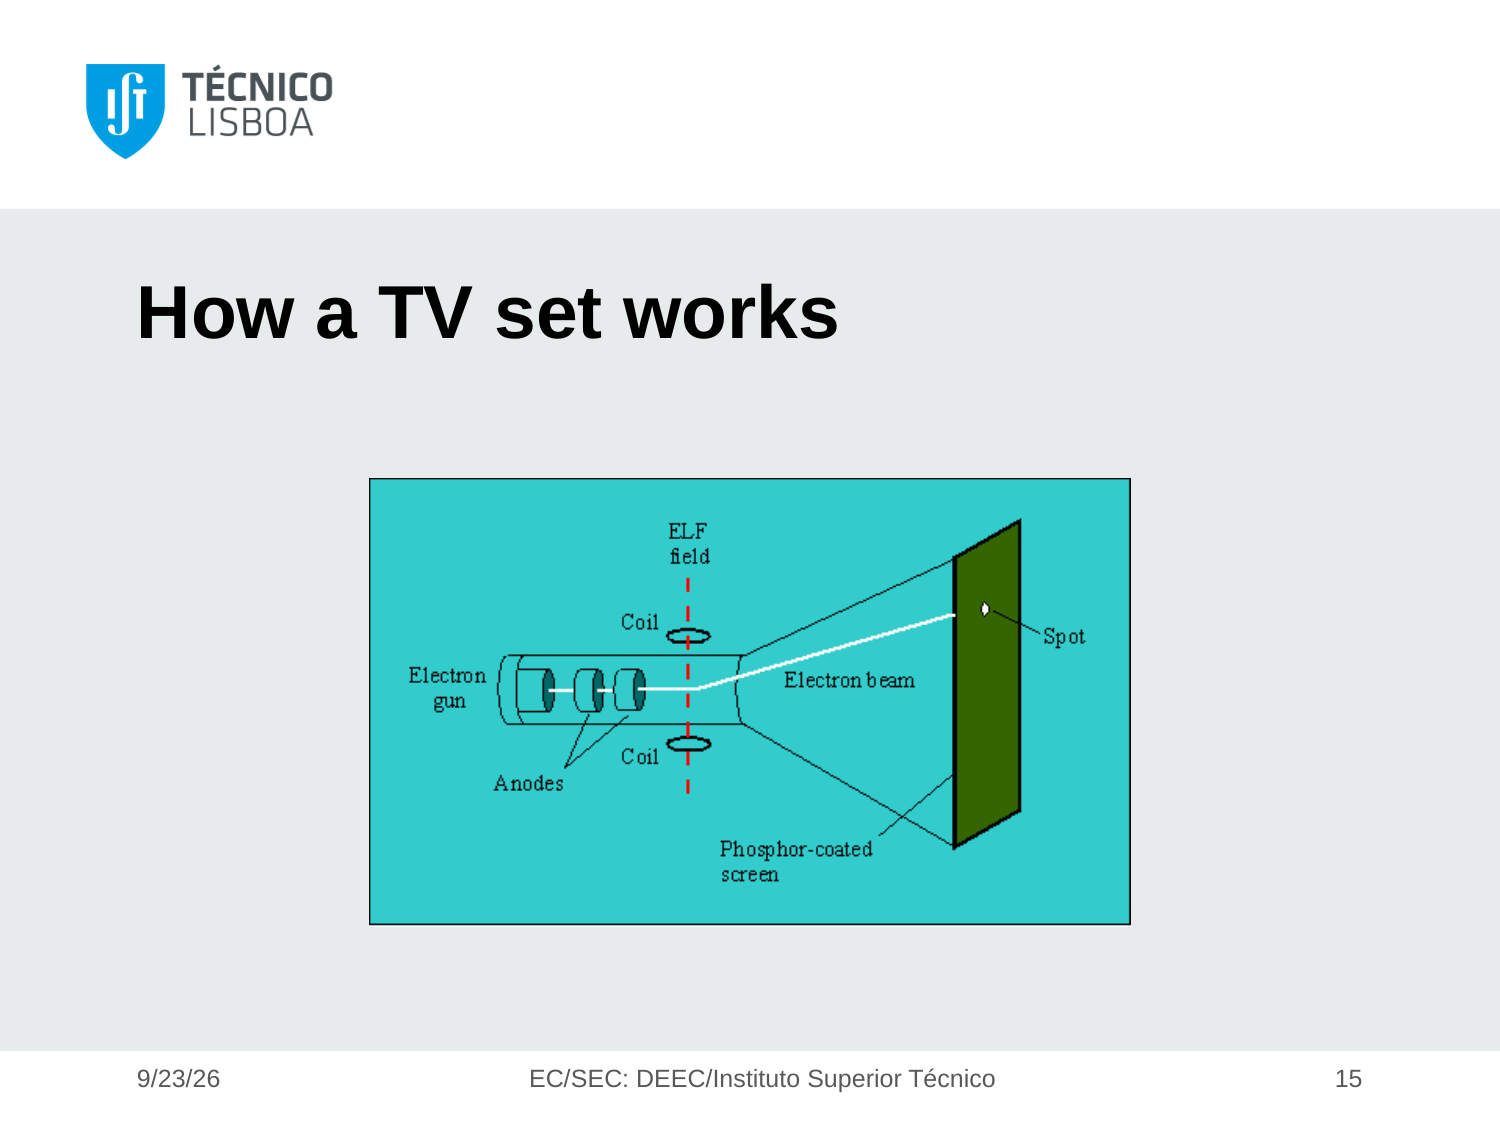

# How a TV set works
EC/SEC: DEEC/Instituto Superior Técnico